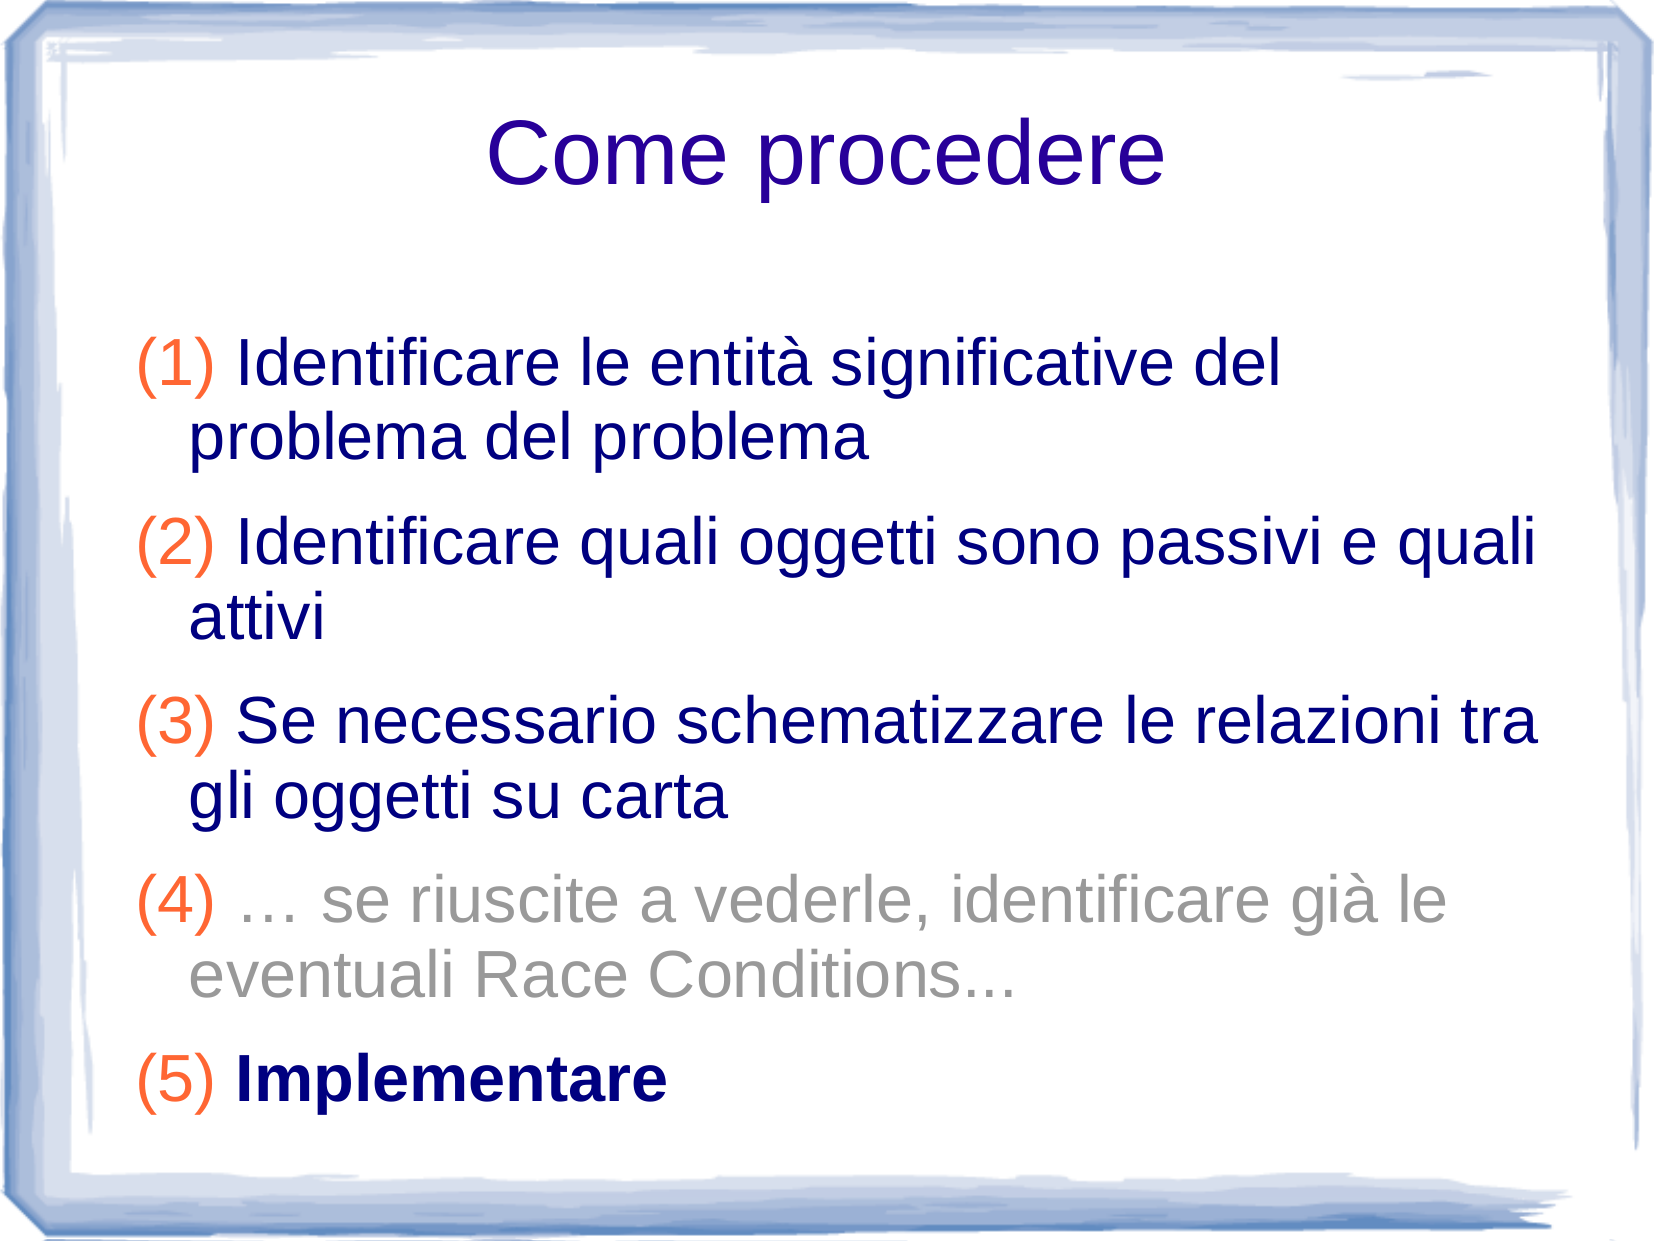

# Come procedere
 Identificare le entità significative del problema del problema
 Identificare quali oggetti sono passivi e quali attivi
 Se necessario schematizzare le relazioni tra gli oggetti su carta
 … se riuscite a vederle, identificare già le eventuali Race Conditions...
 Implementare